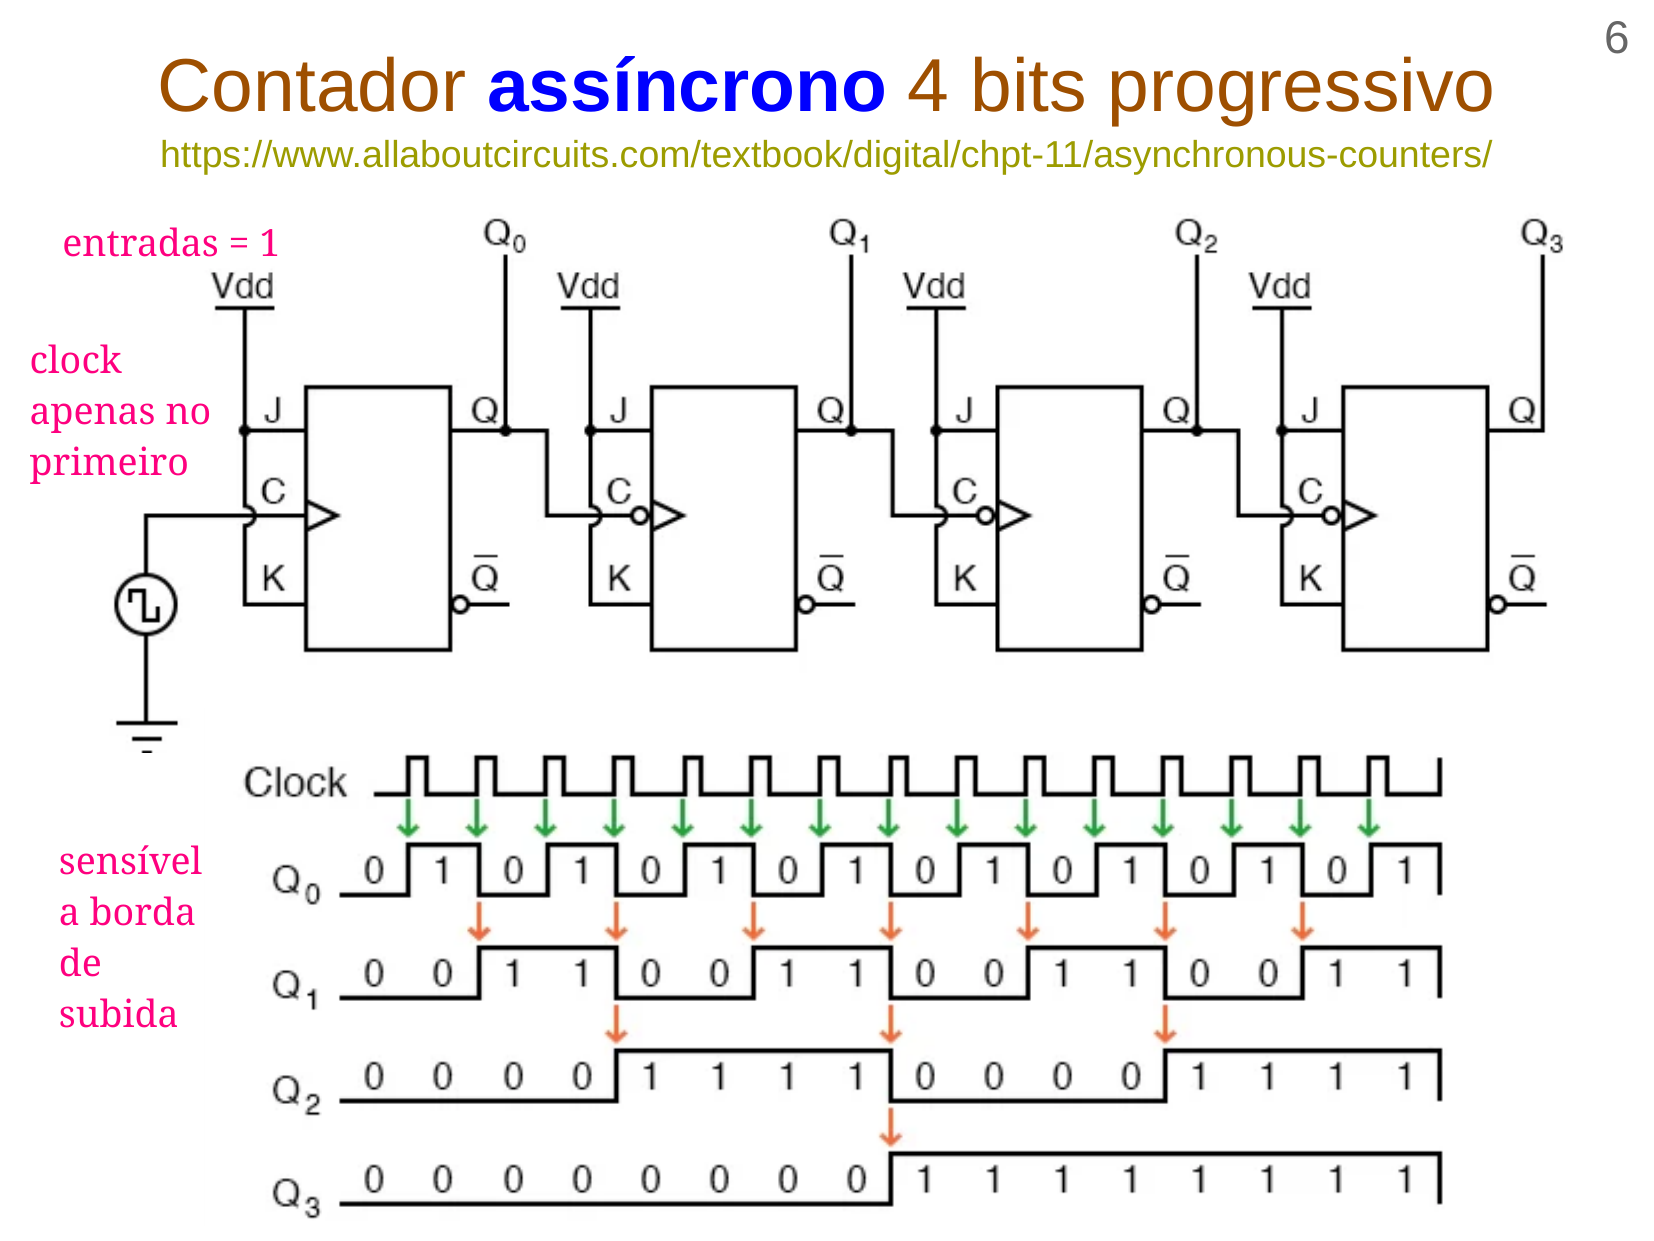

6
# Contador assíncrono 4 bits progressivo
https://www.allaboutcircuits.com/textbook/digital/chpt-11/asynchronous-counters/
entradas = 1
clock apenas no primeiro
sensível a borda de subida